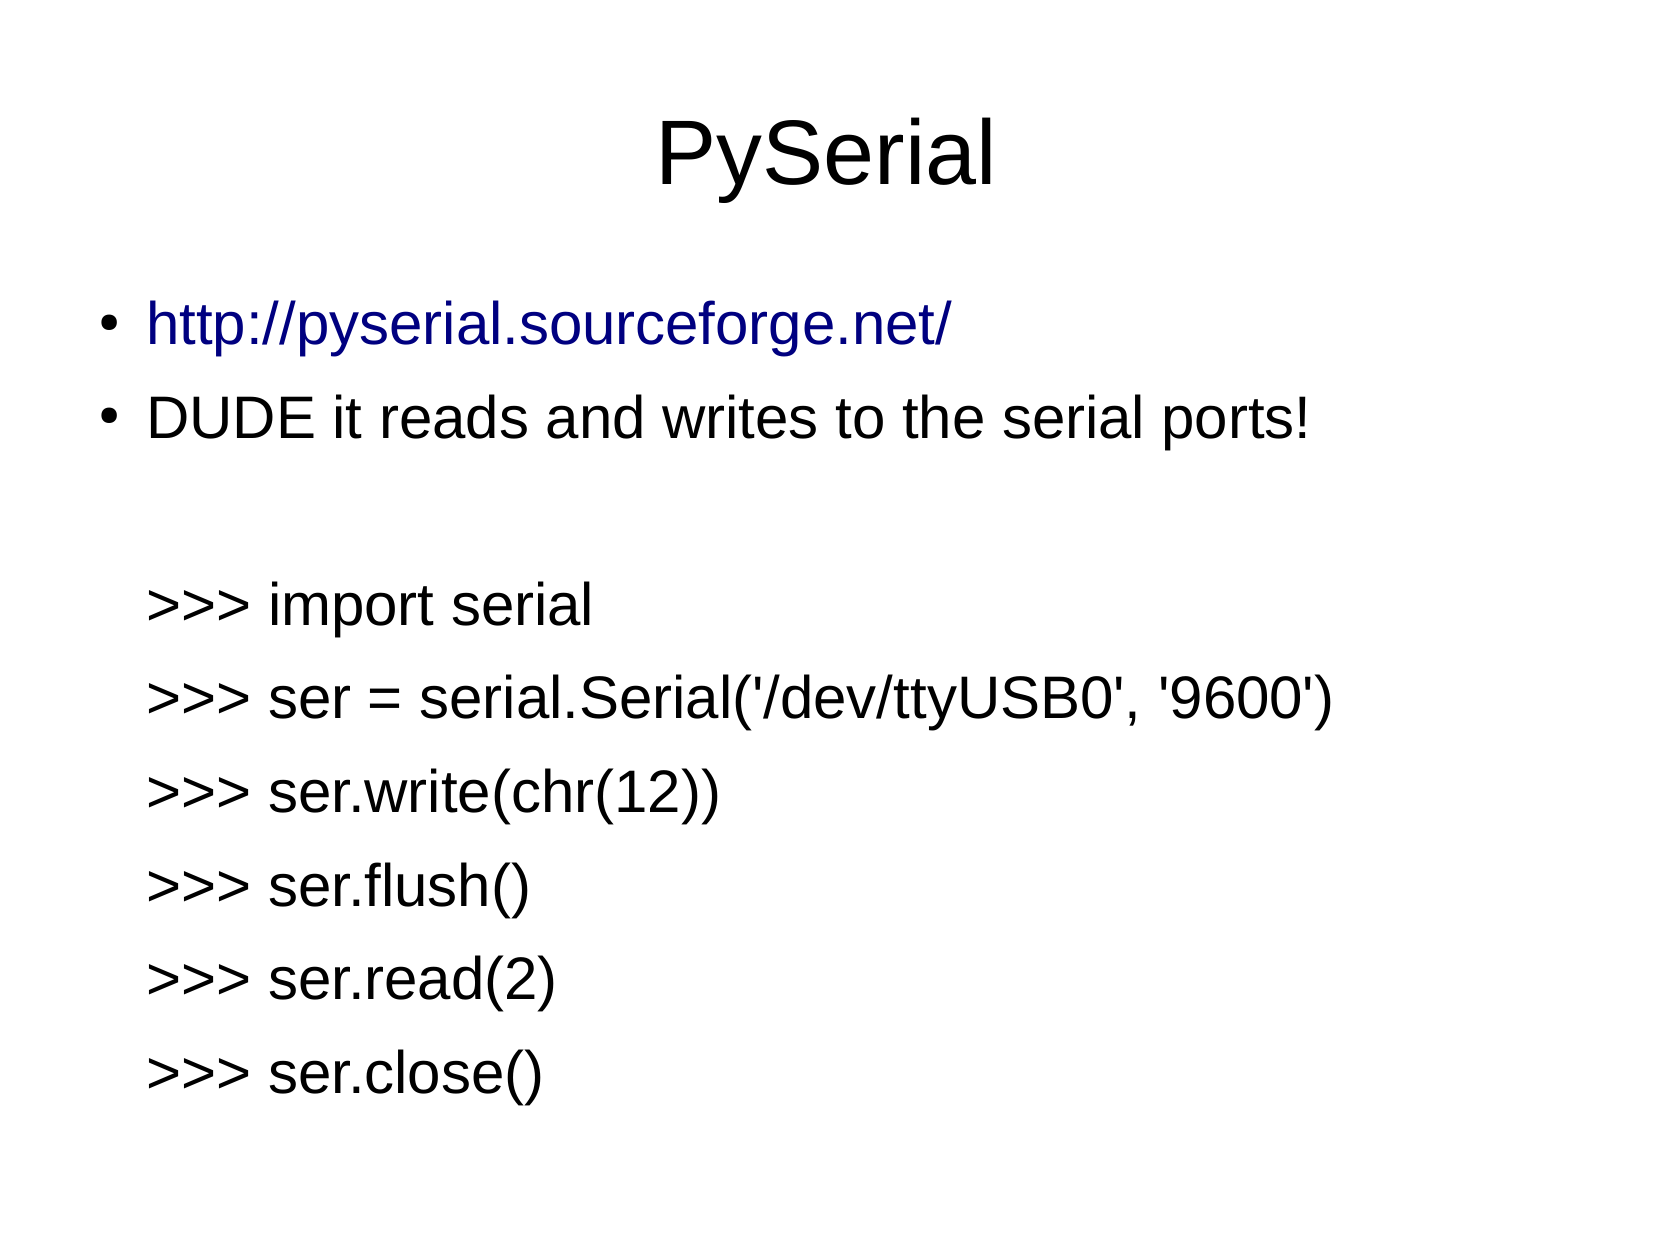

# PySerial
http://pyserial.sourceforge.net/
DUDE it reads and writes to the serial ports!
>>> import serial
>>> ser = serial.Serial('/dev/ttyUSB0', '9600')
>>> ser.write(chr(12))
>>> ser.flush()
>>> ser.read(2)
>>> ser.close()